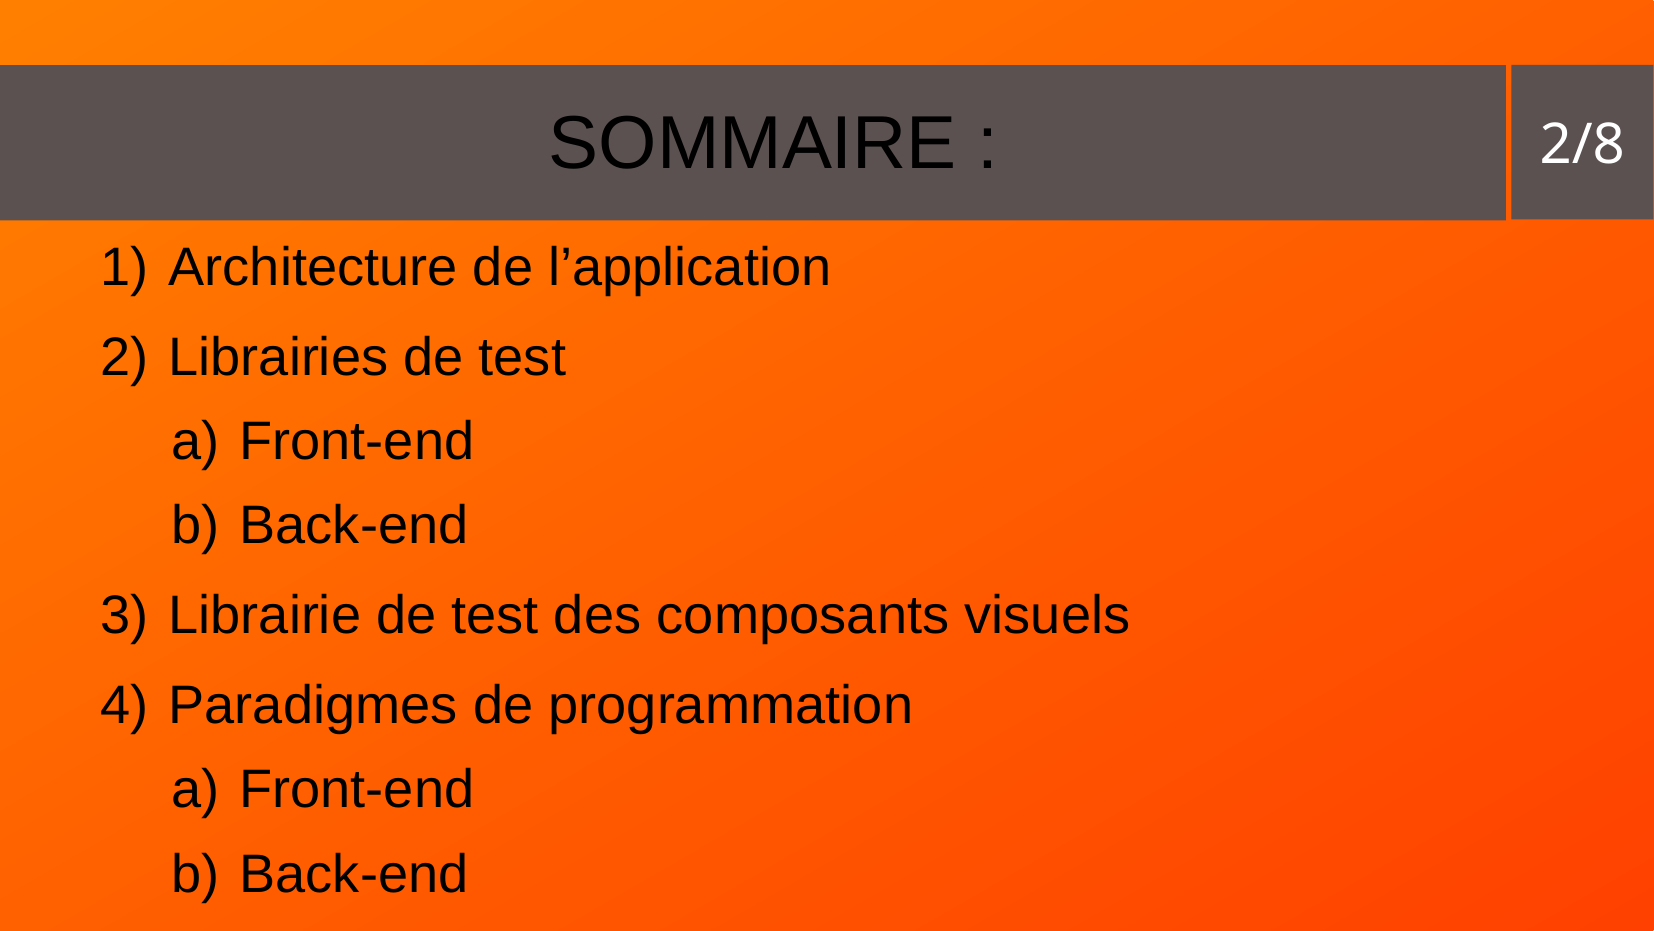

SOMMAIRE :
2/8
# Architecture de l’application
 Librairies de test
 Front-end
 Back-end
 Librairie de test des composants visuels
 Paradigmes de programmation
 Front-end
 Back-end